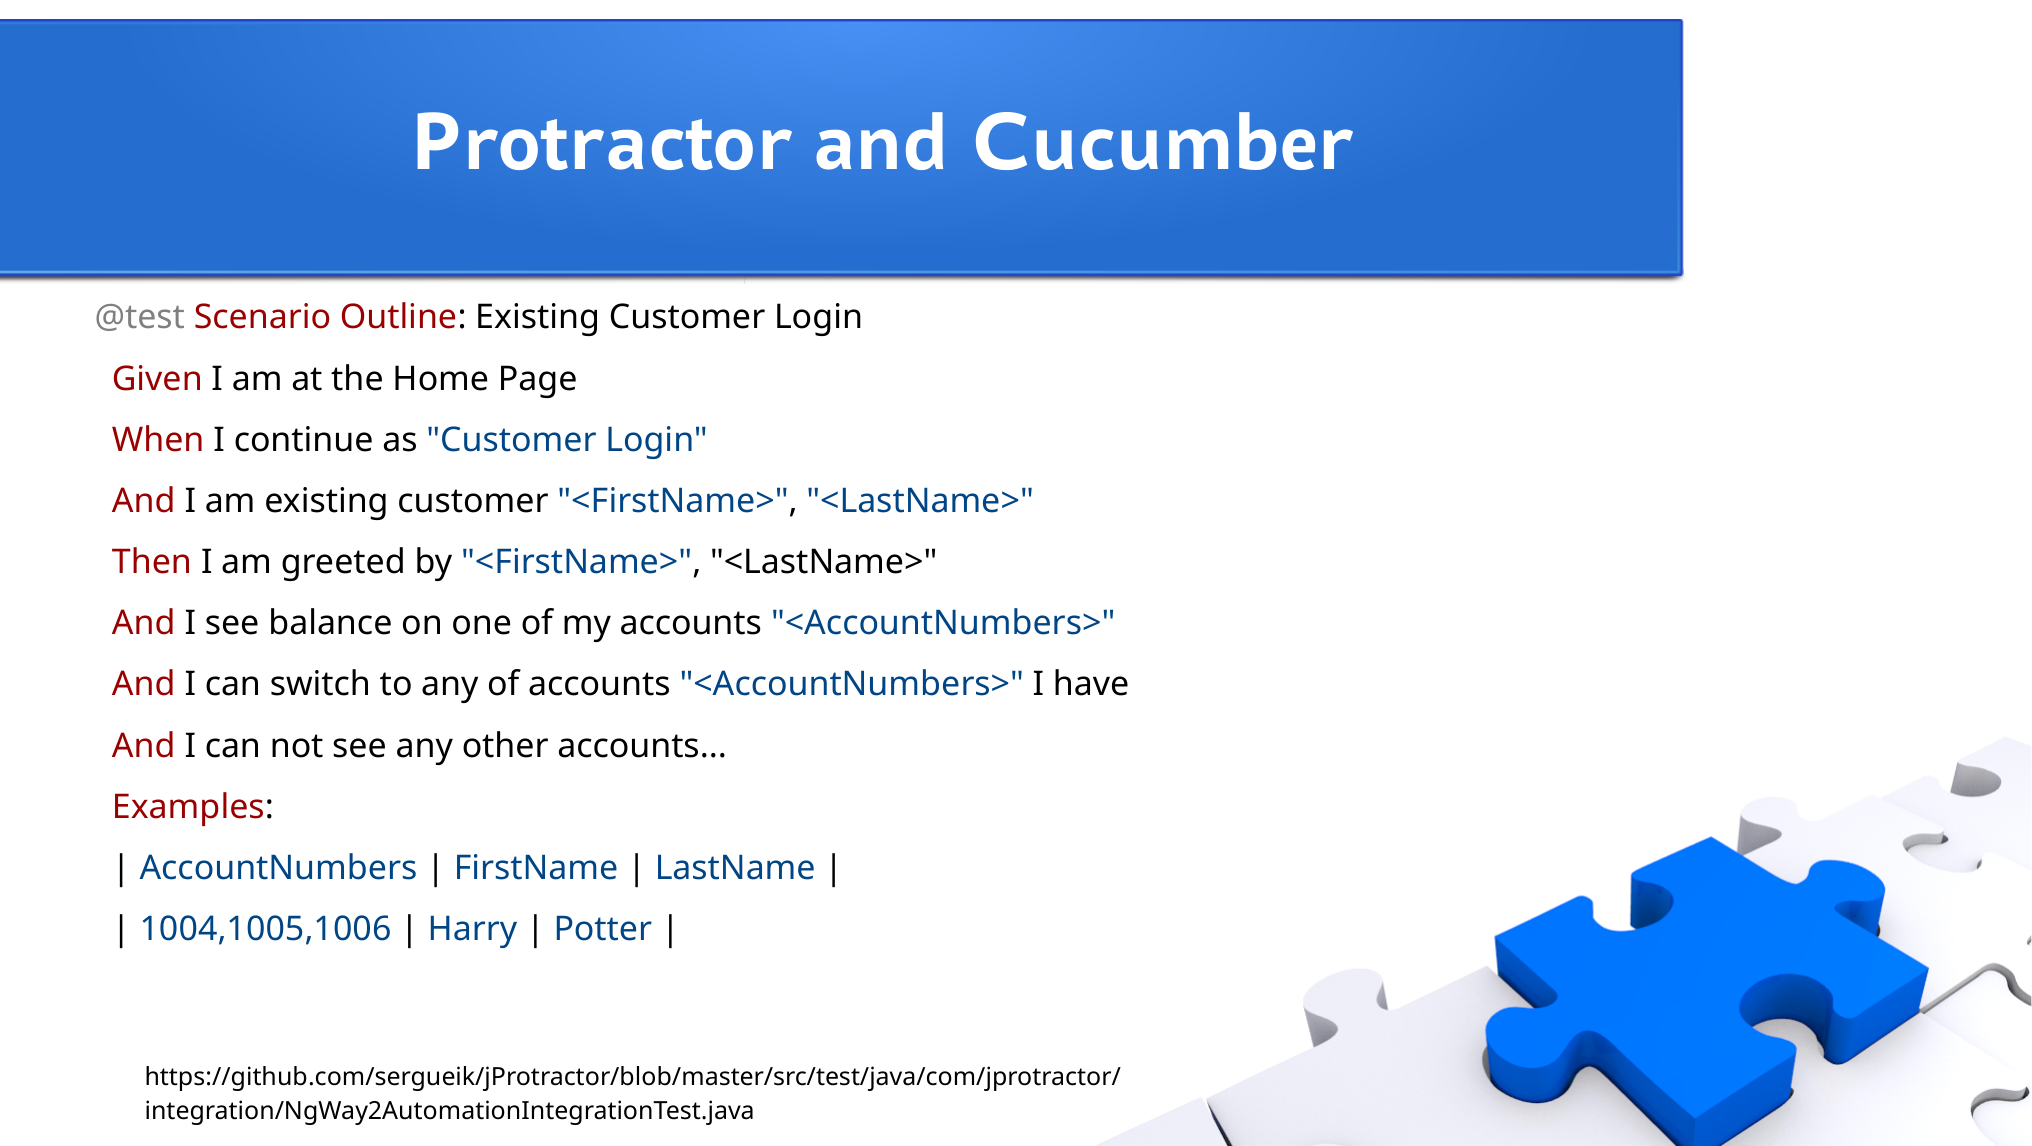

# Protractor and Cucumber
@test Scenario Outline: Existing Customer Login
 Given I am at the Home Page
 When I continue as "Customer Login"
 And I am existing customer "<FirstName>", "<LastName>"
 Then I am greeted by "<FirstName>", "<LastName>"
 And I see balance on one of my accounts "<AccountNumbers>"
 And I can switch to any of accounts "<AccountNumbers>" I have
 And I can not see any other accounts...
 Examples:
 | AccountNumbers | FirstName | LastName |
 | 1004,1005,1006 | Harry | Potter |
https://github.com/sergueik/jProtractor/blob/master/src/test/java/com/jprotractor/integration/NgWay2AutomationIntegrationTest.java